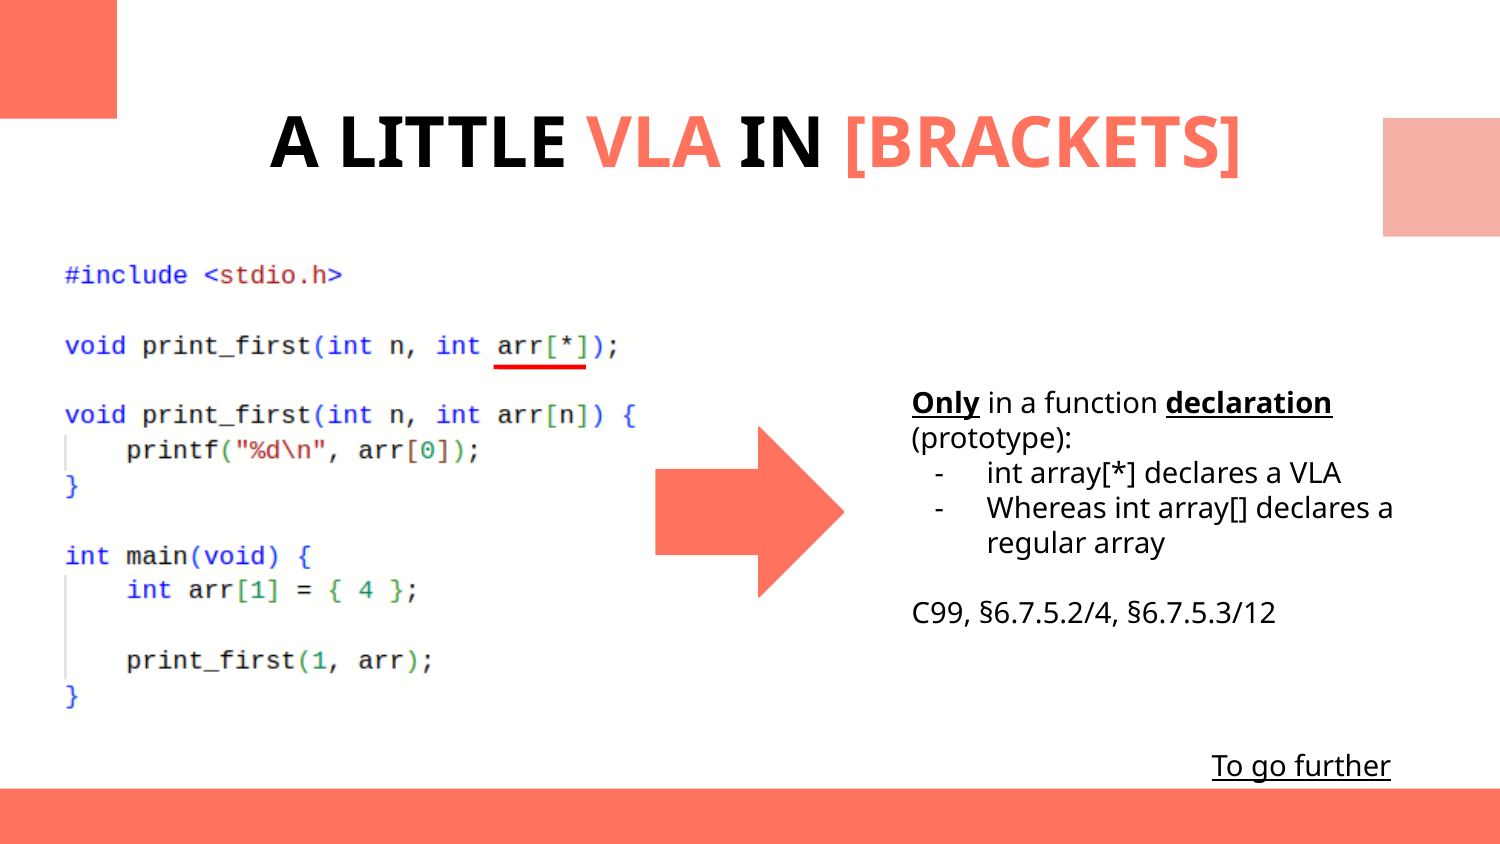

# A LITTLE VLA IN [BRACKETS]
Only in a function declaration (prototype):
int array[*] declares a VLA
Whereas int array[] declares a regular array
C99, §6.7.5.2/4, §6.7.5.3/12
To go further